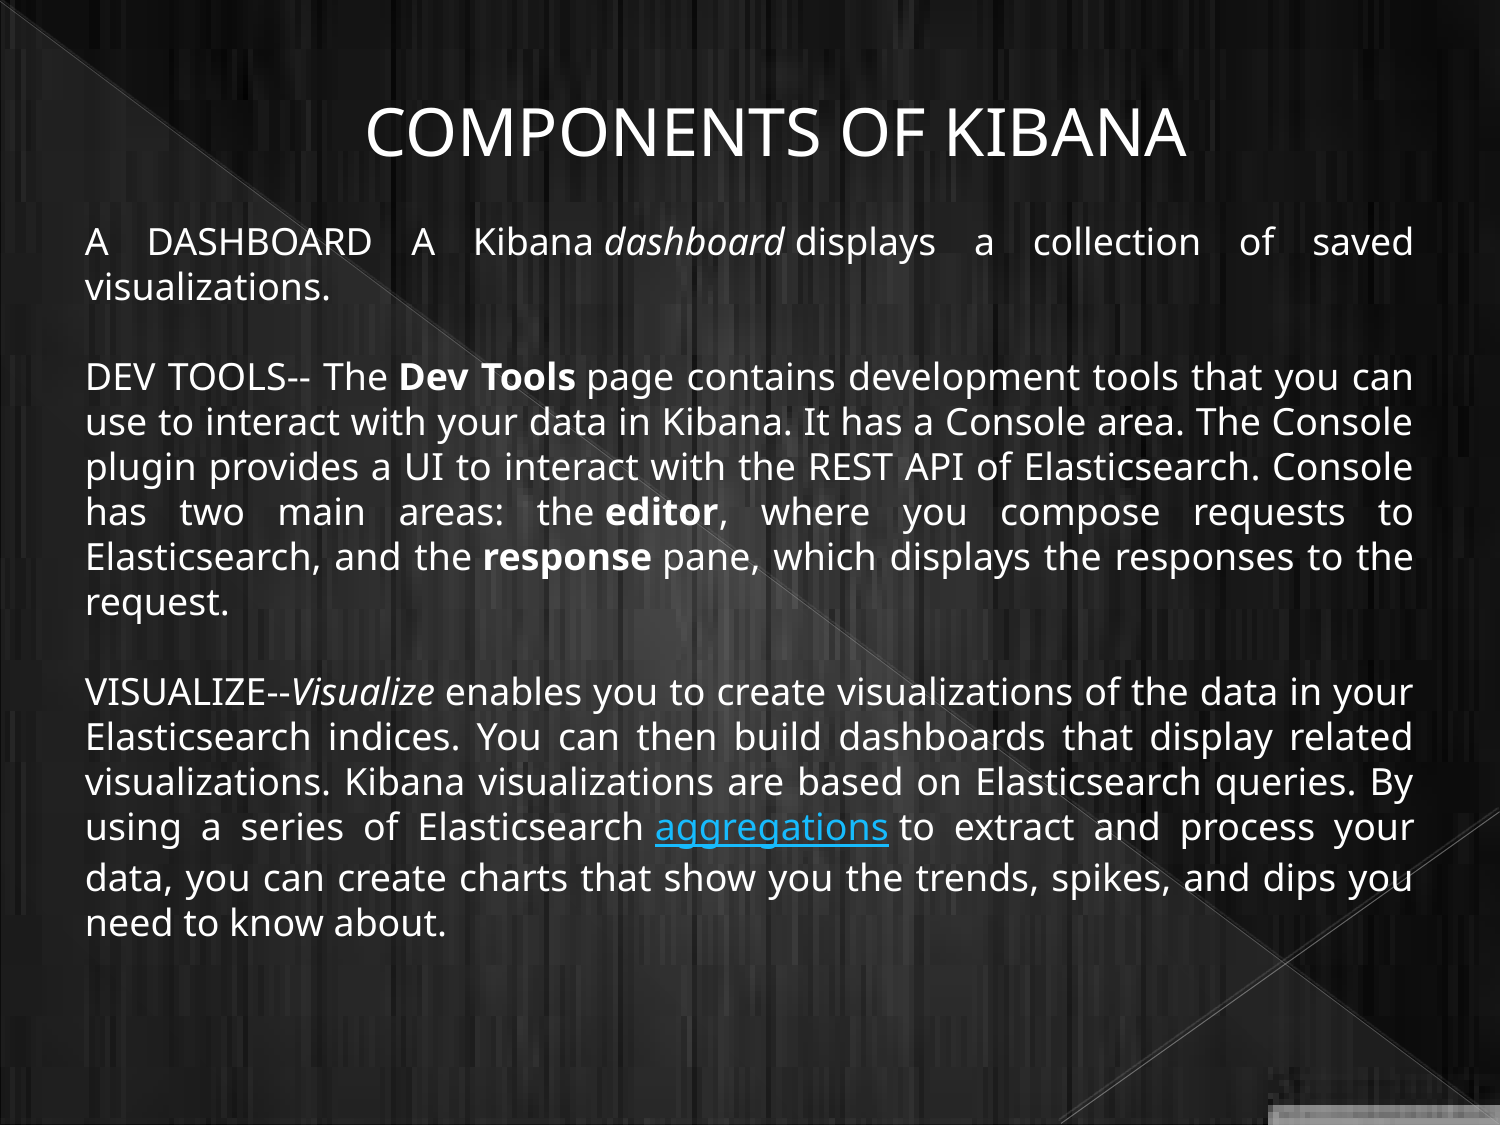

COMPONENTS OF KIBANA
A DASHBOARD A Kibana dashboard displays a collection of saved visualizations.
DEV TOOLS-- The Dev Tools page contains development tools that you can use to interact with your data in Kibana. It has a Console area. The Console plugin provides a UI to interact with the REST API of Elasticsearch. Console has two main areas: the editor, where you compose requests to Elasticsearch, and the response pane, which displays the responses to the request.
VISUALIZE--Visualize enables you to create visualizations of the data in your Elasticsearch indices. You can then build dashboards that display related visualizations. Kibana visualizations are based on Elasticsearch queries. By using a series of Elasticsearch aggregations to extract and process your data, you can create charts that show you the trends, spikes, and dips you need to know about.